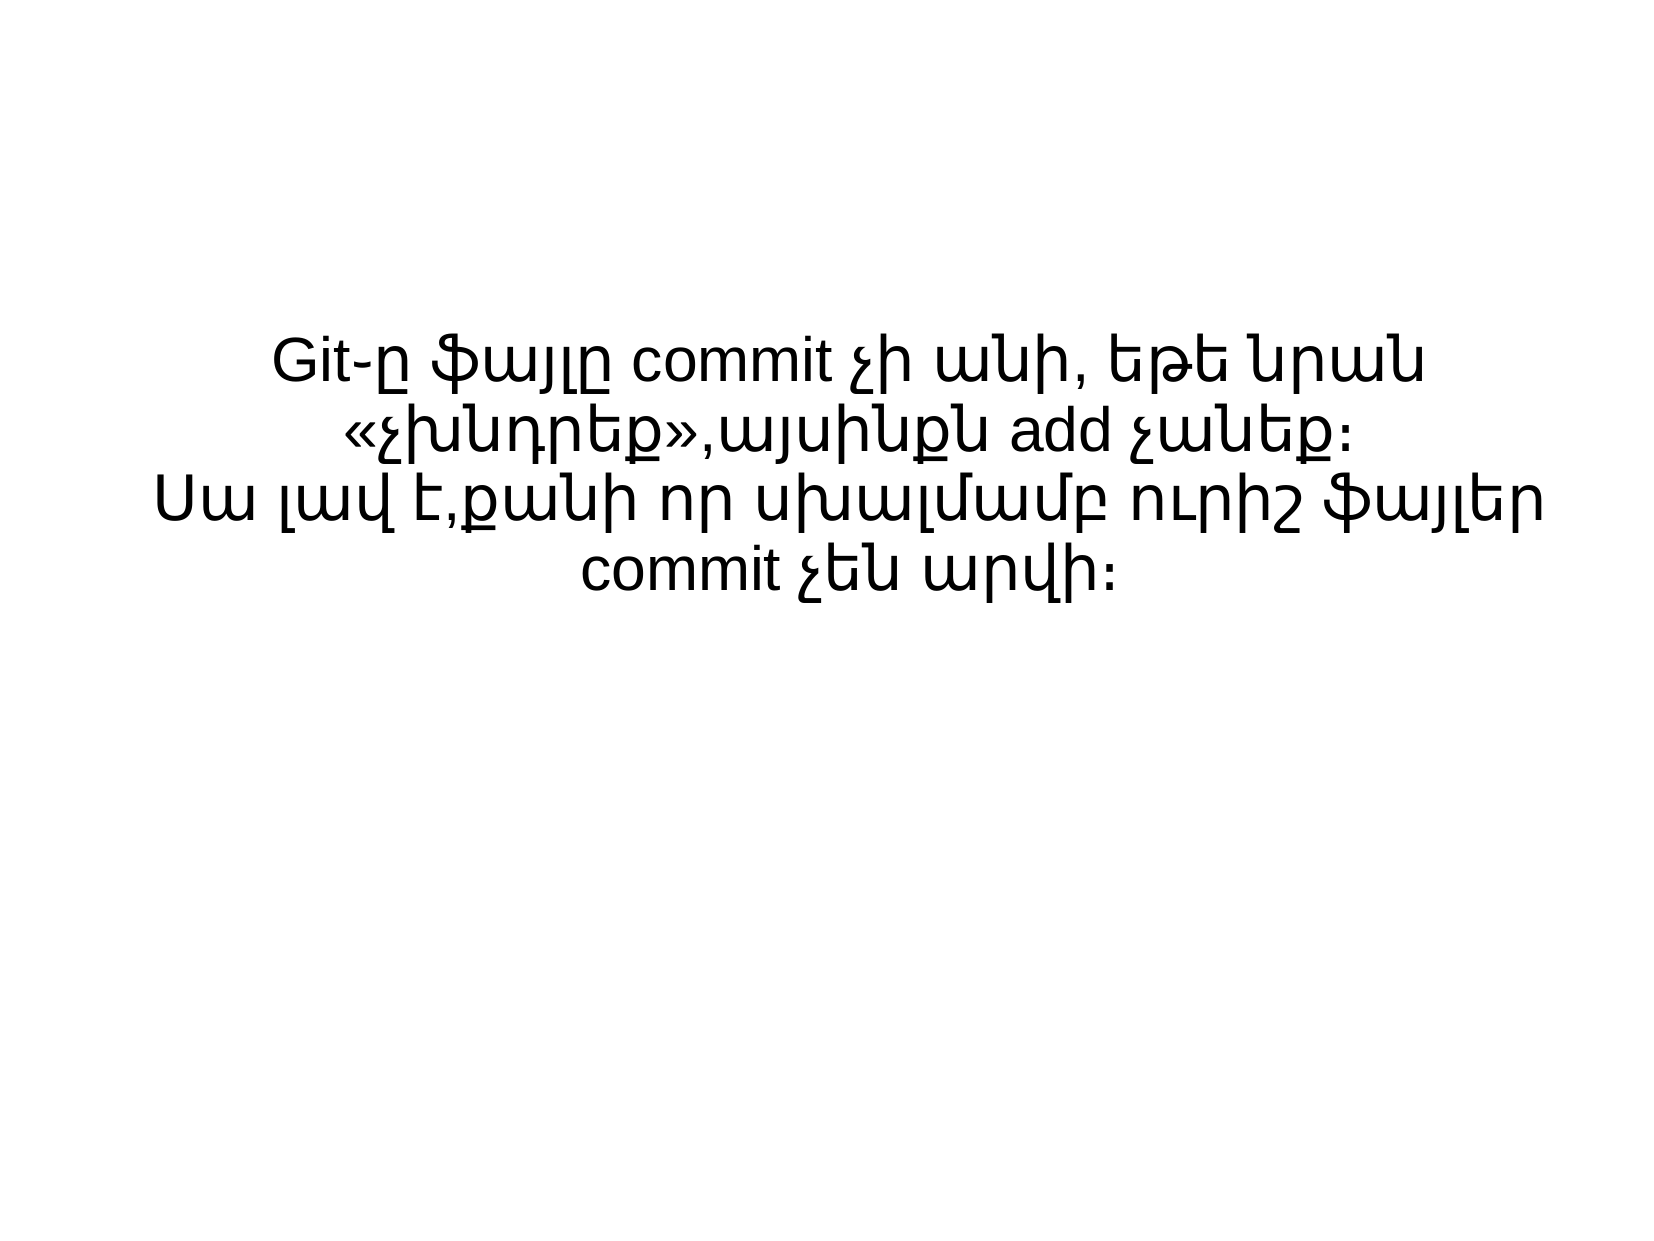

# Git֊ը ֆայլը commit չի անի, եթե նրան «չխնդրեք»,այսինքն add չանեք։ Սա լավ է,քանի որ սխալմամբ ուրիշ ֆայլեր commit չեն արվի։